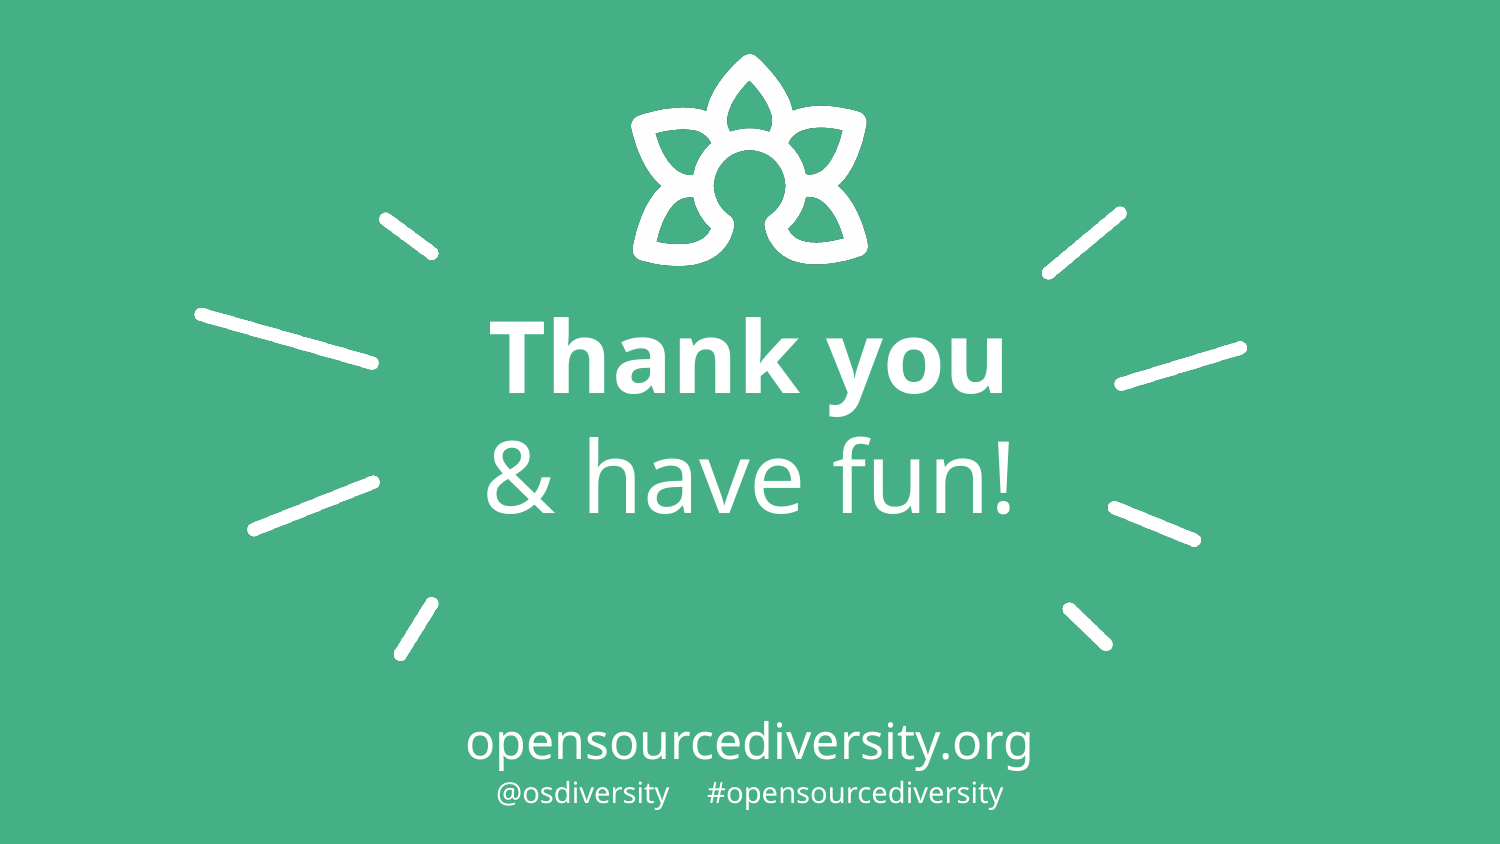

Thank you
& have fun!
opensourcediversity.org
@osdiversity #opensourcediversity